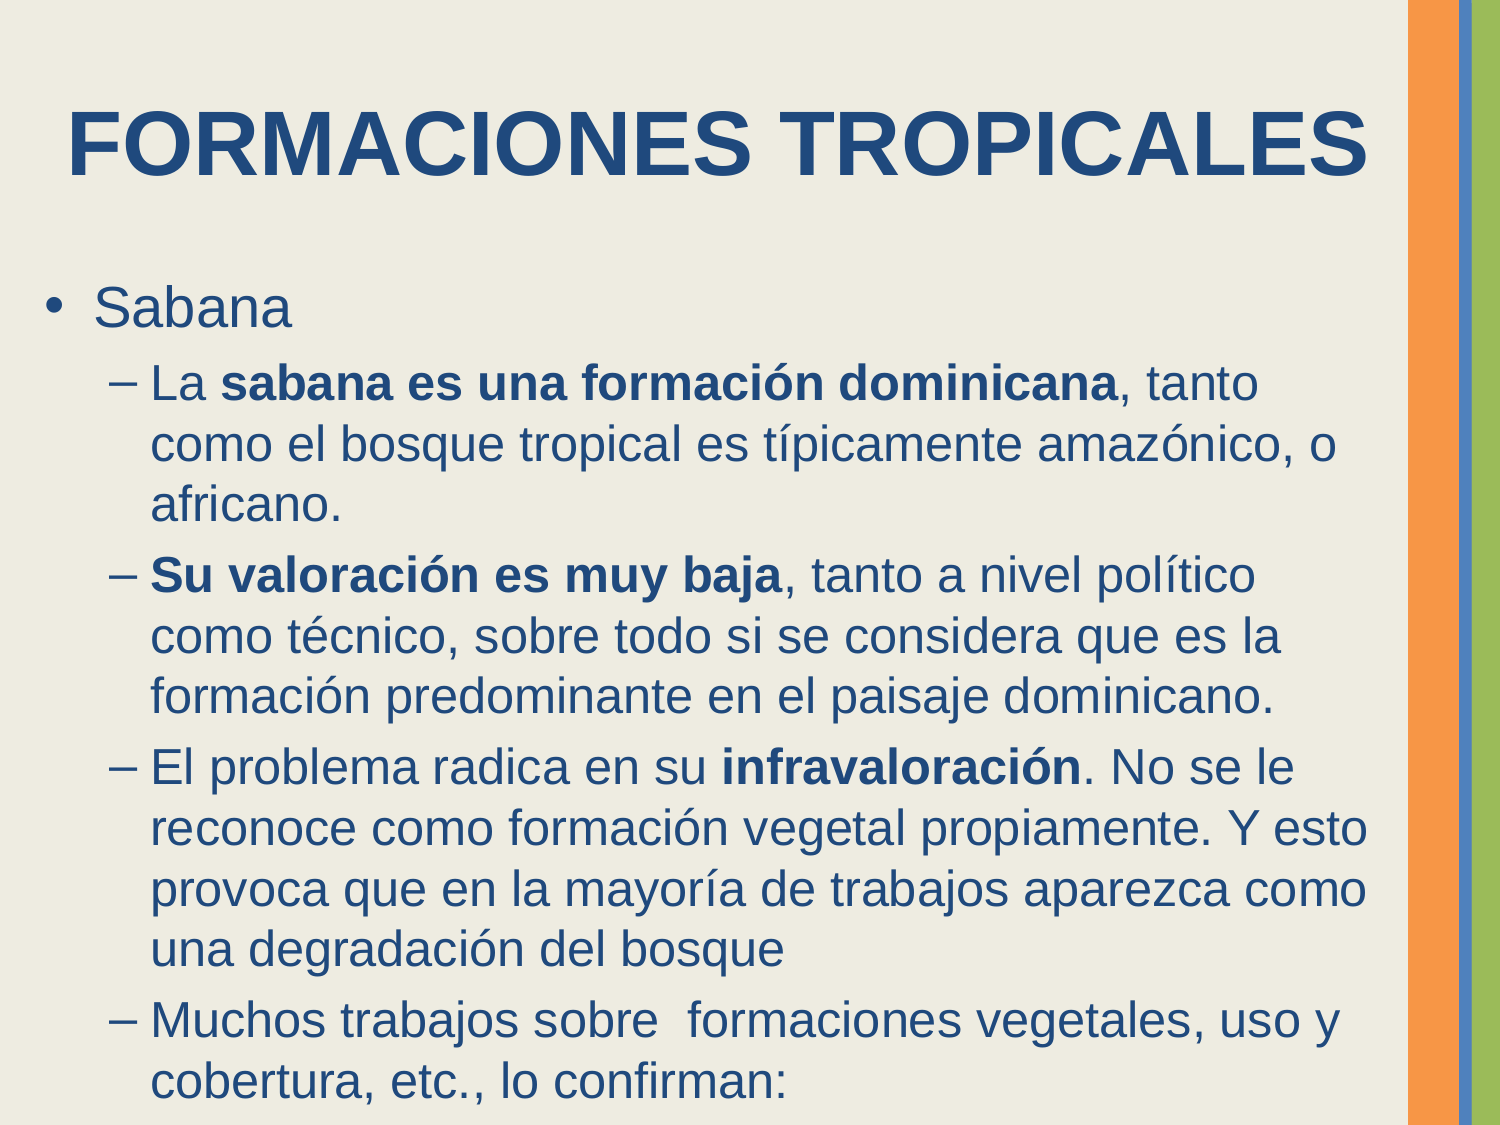

# Formaciones tropicales
Sabana
La sabana es una formación dominicana, tanto como el bosque tropical es típicamente amazónico, o africano.
Su valoración es muy baja, tanto a nivel político como técnico, sobre todo si se considera que es la formación predominante en el paisaje dominicano.
El problema radica en su infravaloración. No se le reconoce como formación vegetal propiamente. Y esto provoca que en la mayoría de trabajos aparezca como una degradación del bosque
Muchos trabajos sobre formaciones vegetales, uso y cobertura, etc., lo confirman: